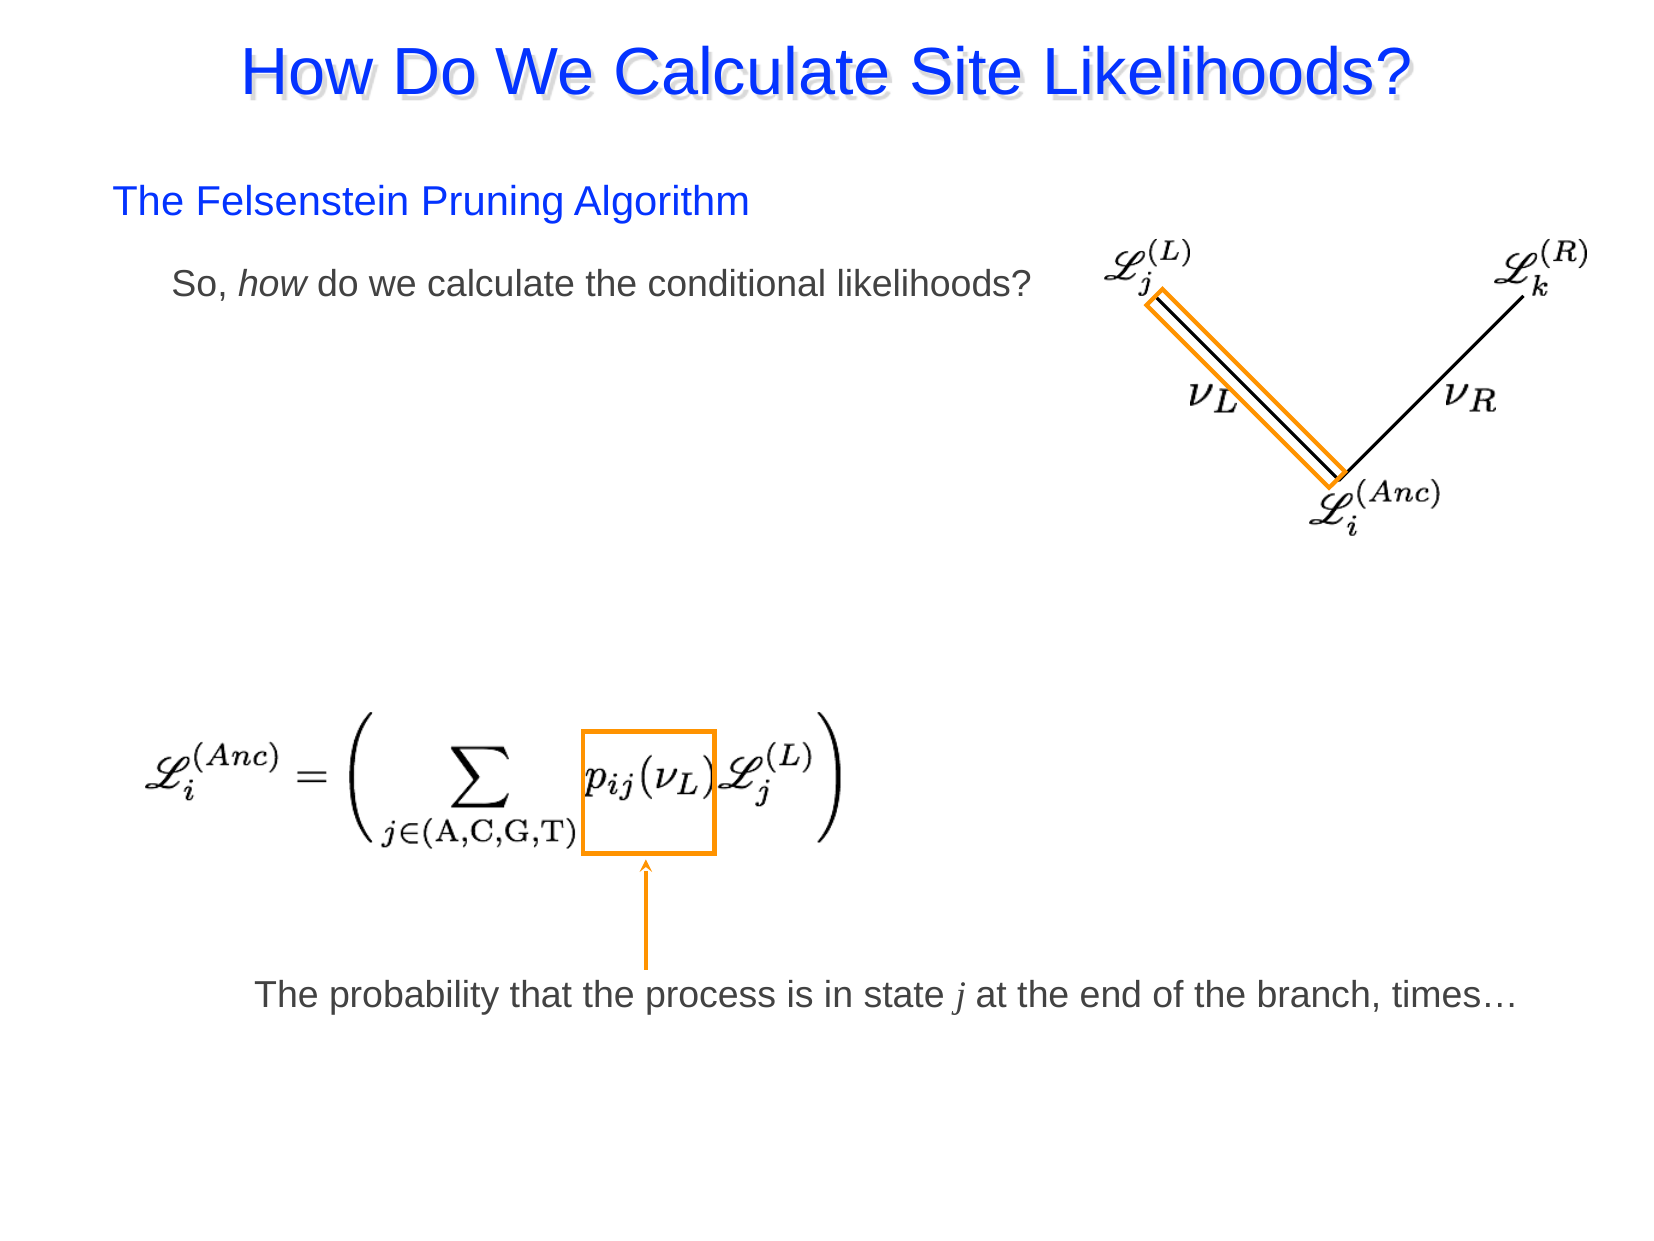

How Do We Calculate Site Likelihoods?
The Felsenstein Pruning Algorithm
So, how do we calculate the conditional likelihoods?
The probability that the process is in state j at the end of the branch, times…